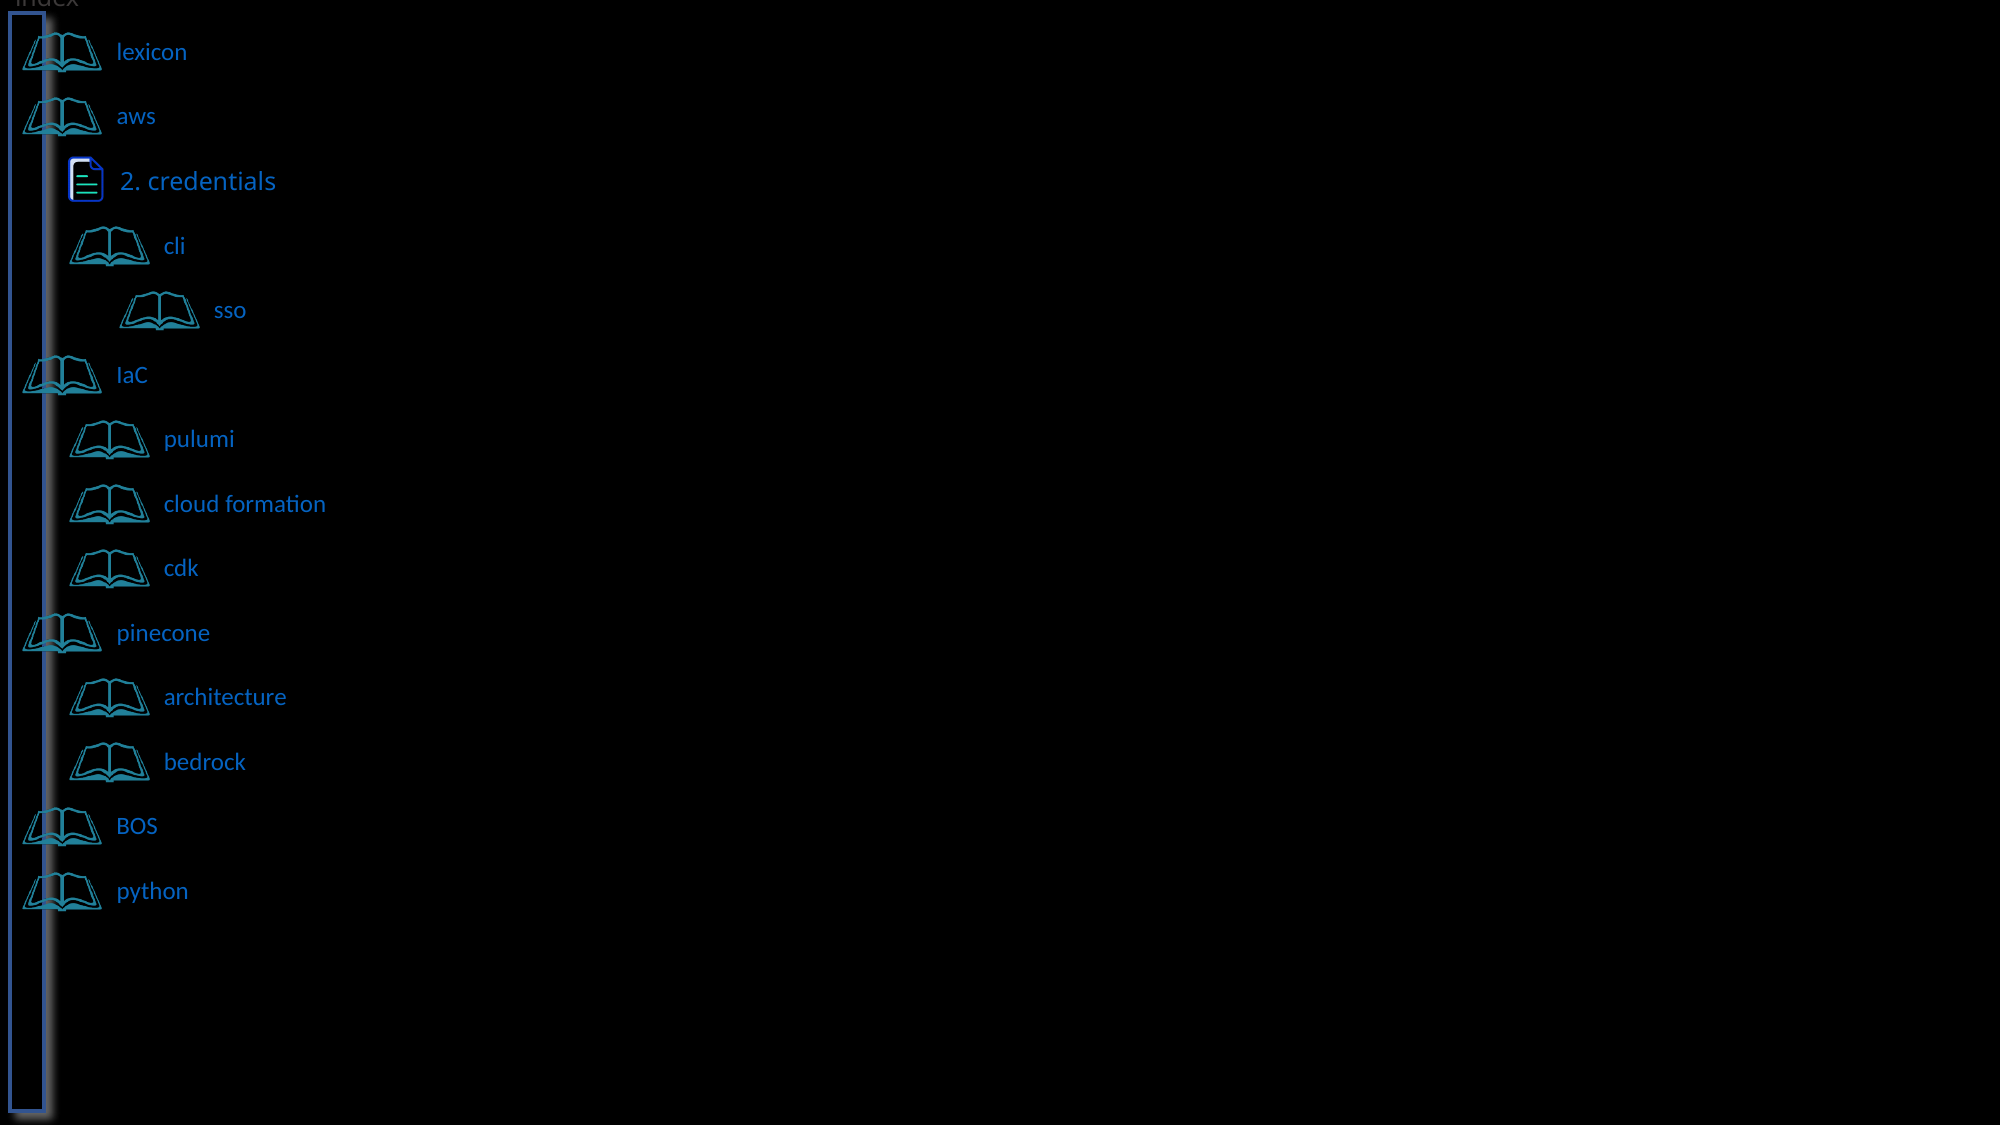

# 1.1 index
lexicon
aws
 2. credentials
cli
sso
IaC
pulumi
cloud formation
cdk
pinecone
architecture
bedrock
BOS
python